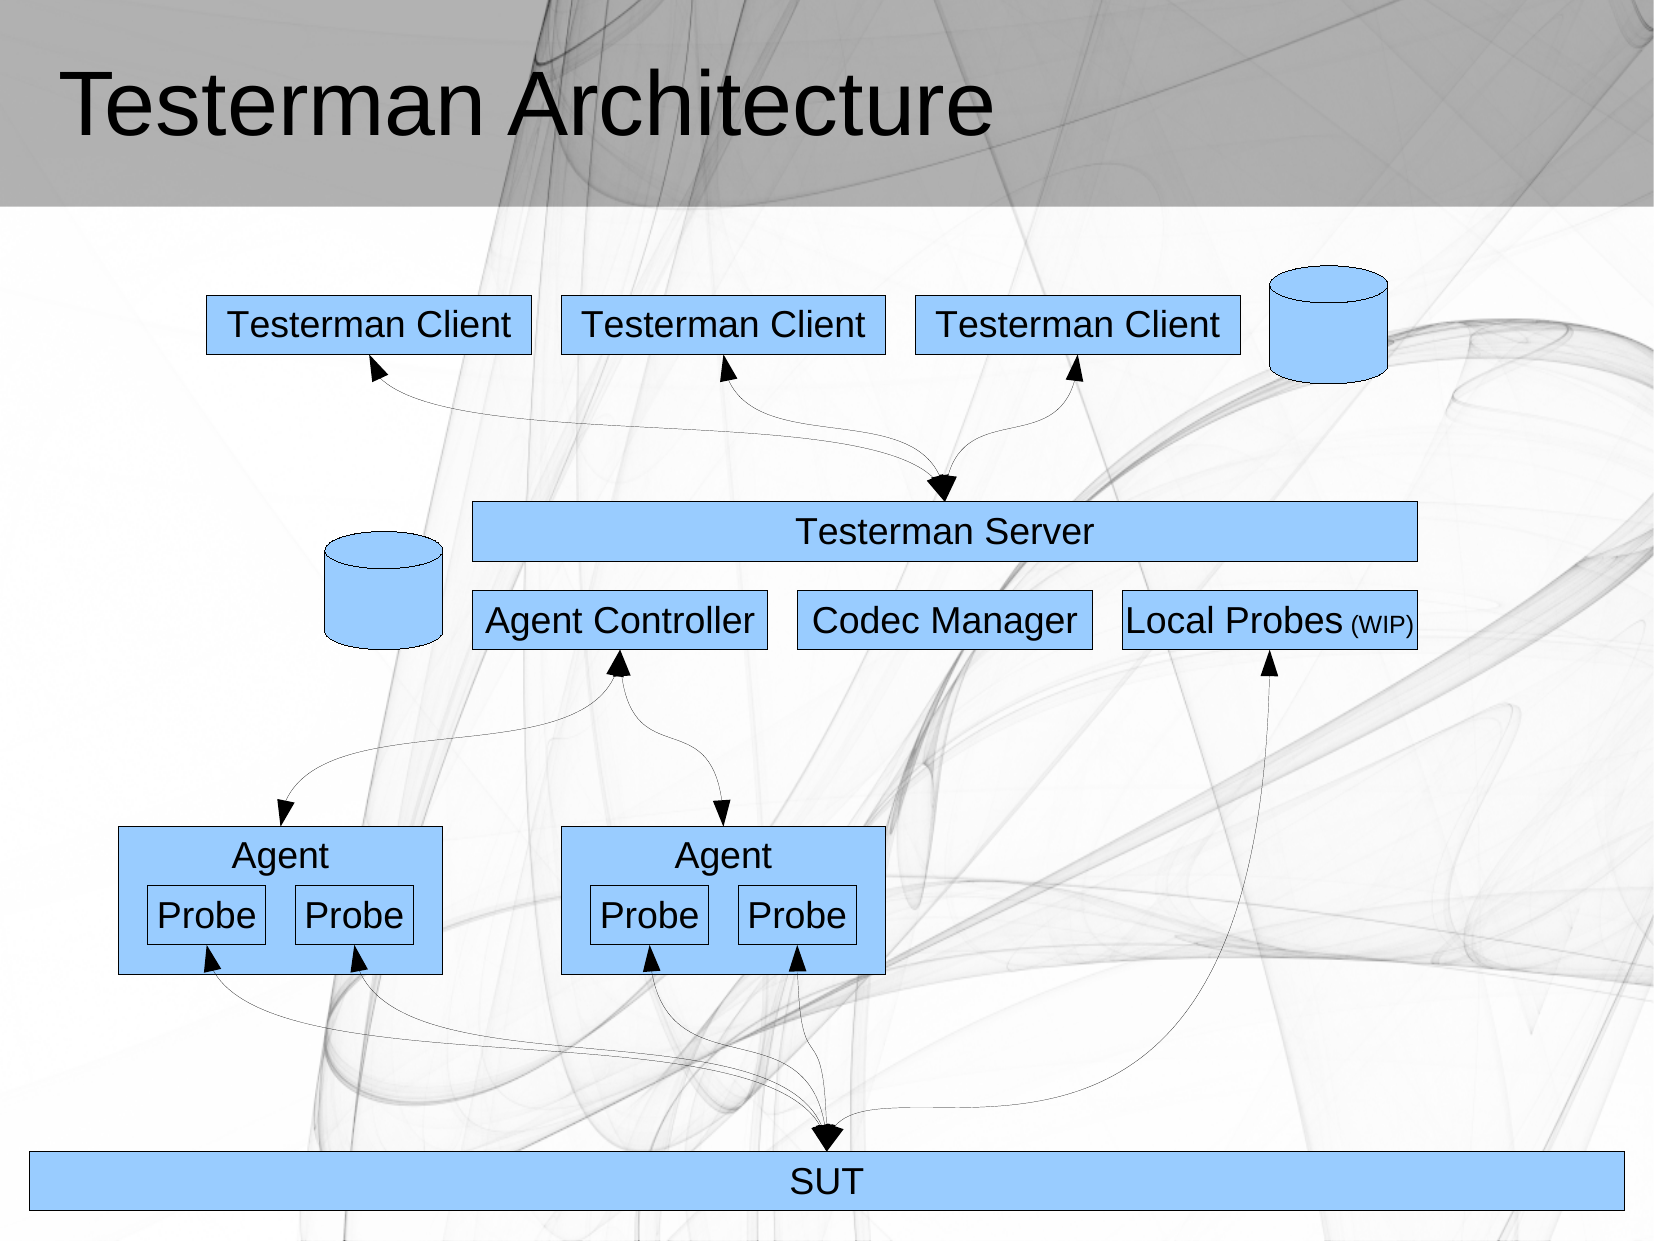

# Testerman Architecture
Testerman Client
Testerman Client
Testerman Client
Testerman Server
Agent Controller
Codec Manager
Local Probes (WIP)
Agent
Agent
Probe
Probe
Probe
Probe
SUT